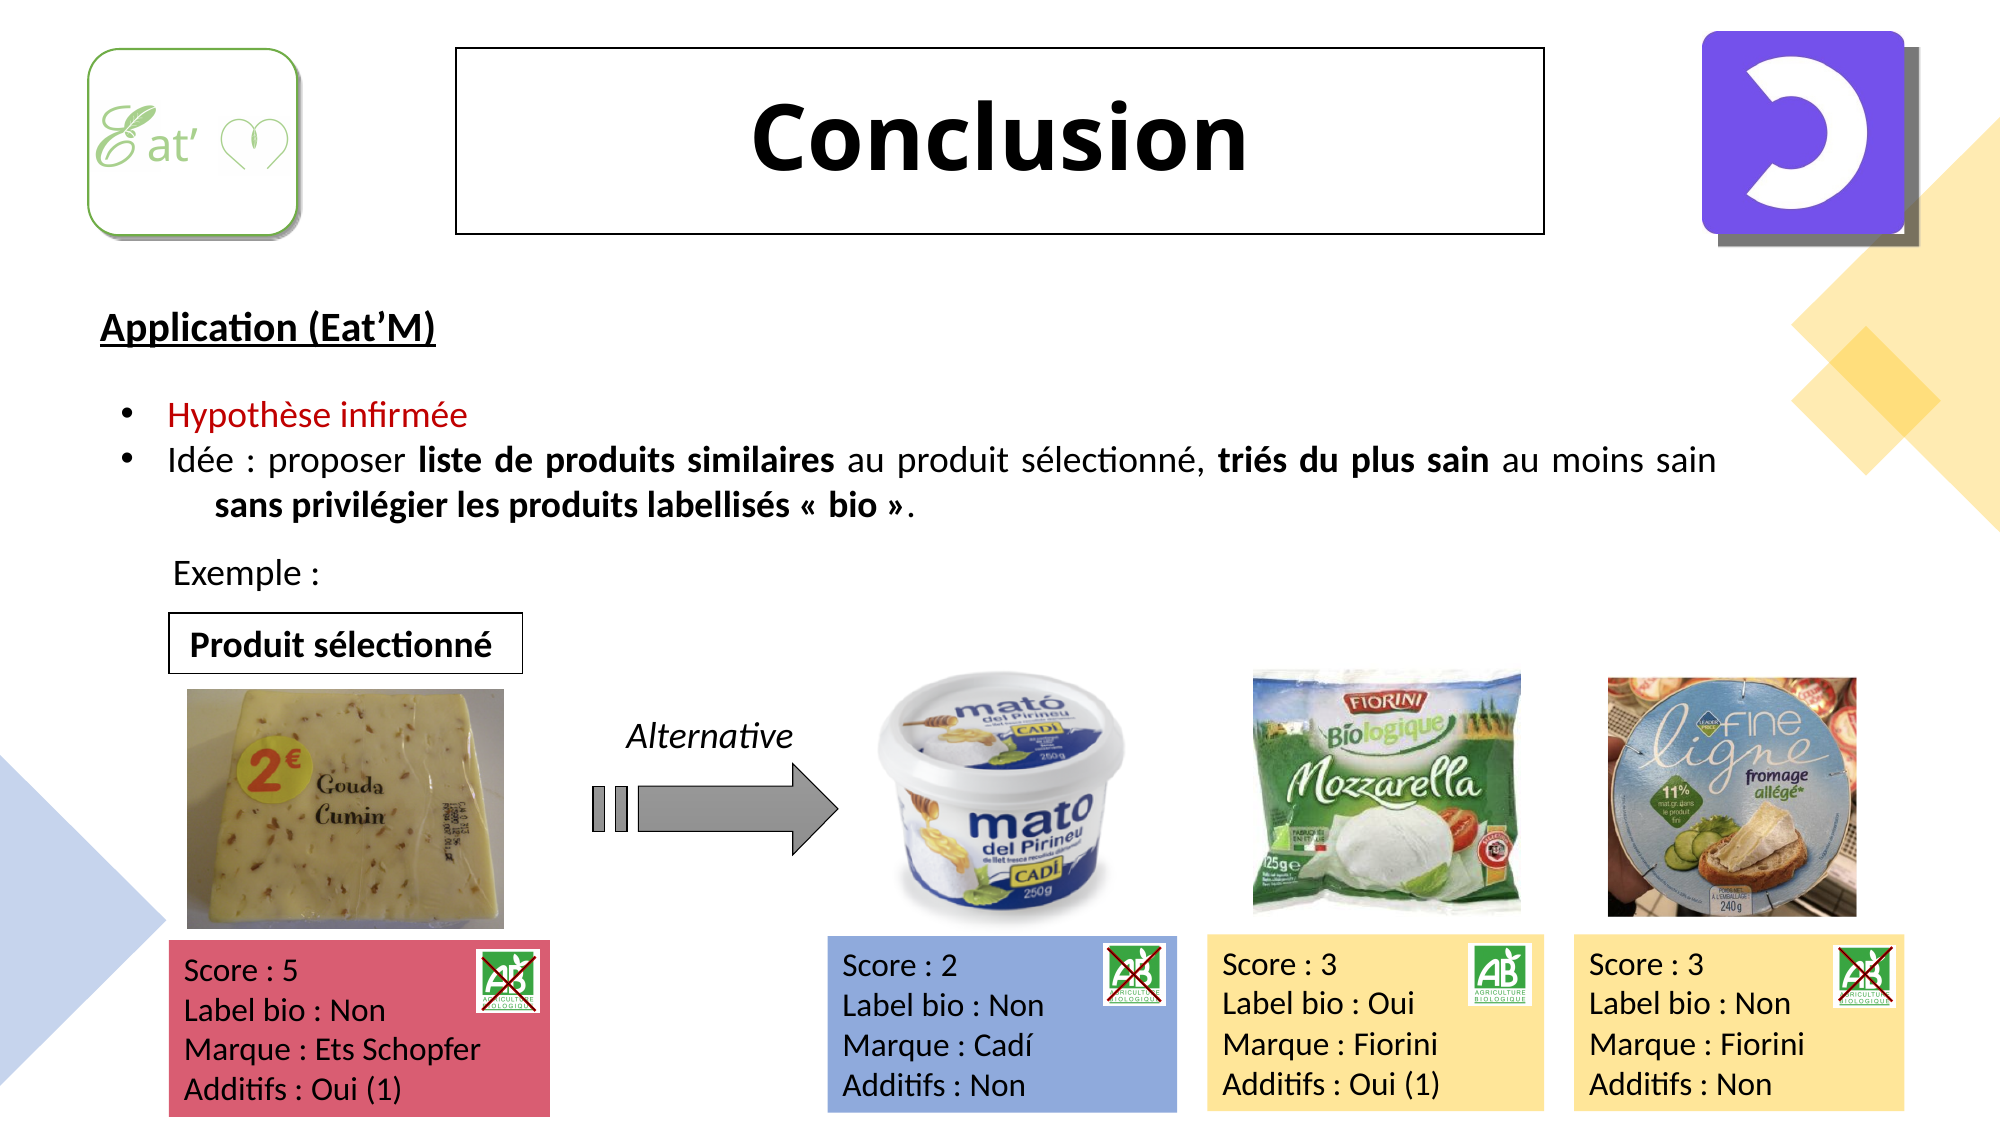

# Conclusion
at’
Application (Eat’M)
Hypothèse infirmée
Idée : proposer liste de produits similaires au produit sélectionné, triés du plus sain au moins sain sans privilégier les produits labellisés « bio ».
Exemple :
Produit sélectionné
Alternative
Score : 3
Label bio : Oui
Marque : Fiorini
Additifs : Oui (1)
Score : 3
Label bio : Non
Marque : Fiorini
Additifs : Non
Score : 2
Label bio : Non
Marque : Cadí
Additifs : Non
Score : 5
Label bio : Non
Marque : Ets Schopfer
Additifs : Oui (1)